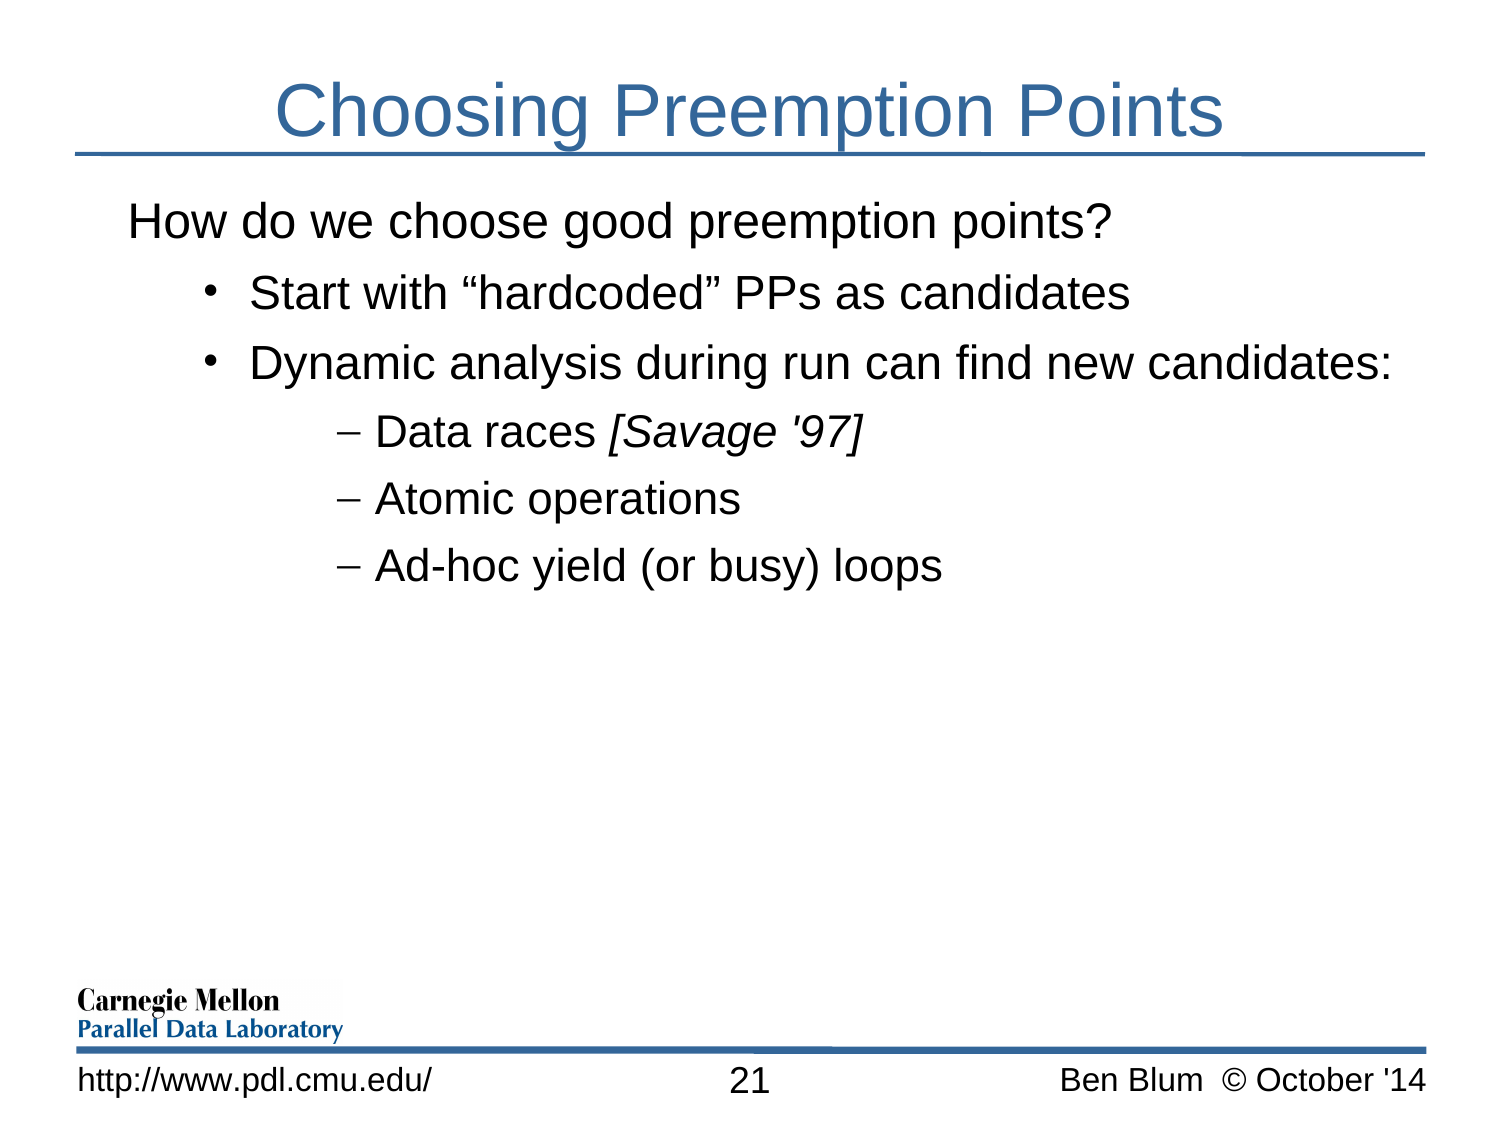

# Choosing Preemption Points
How do we choose good preemption points?
Start with “hardcoded” PPs as candidates
Dynamic analysis during run can find new candidates:
Data races [Savage '97]
Atomic operations
Ad-hoc yield (or busy) loops
21